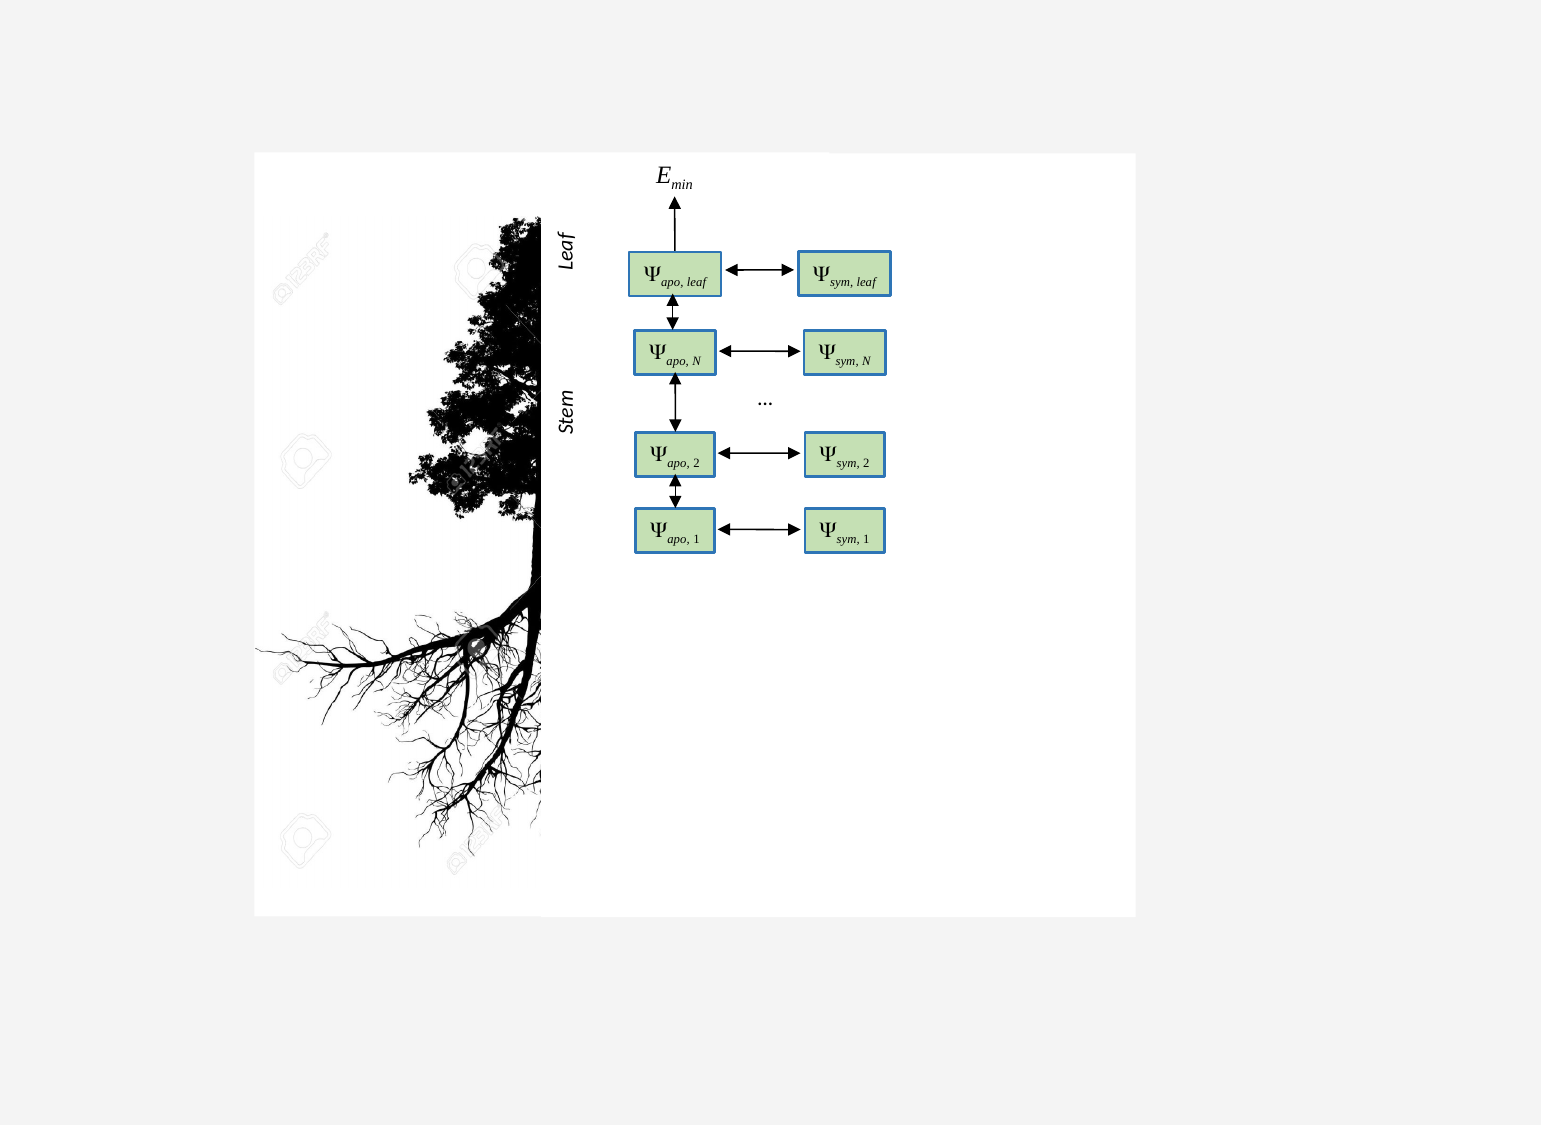

Emin
Leaf
sym, leaf
apo, leaf
apo, N
sym, N
…
Stem
apo, 2
sym, 2
apo, 1
sym, 1